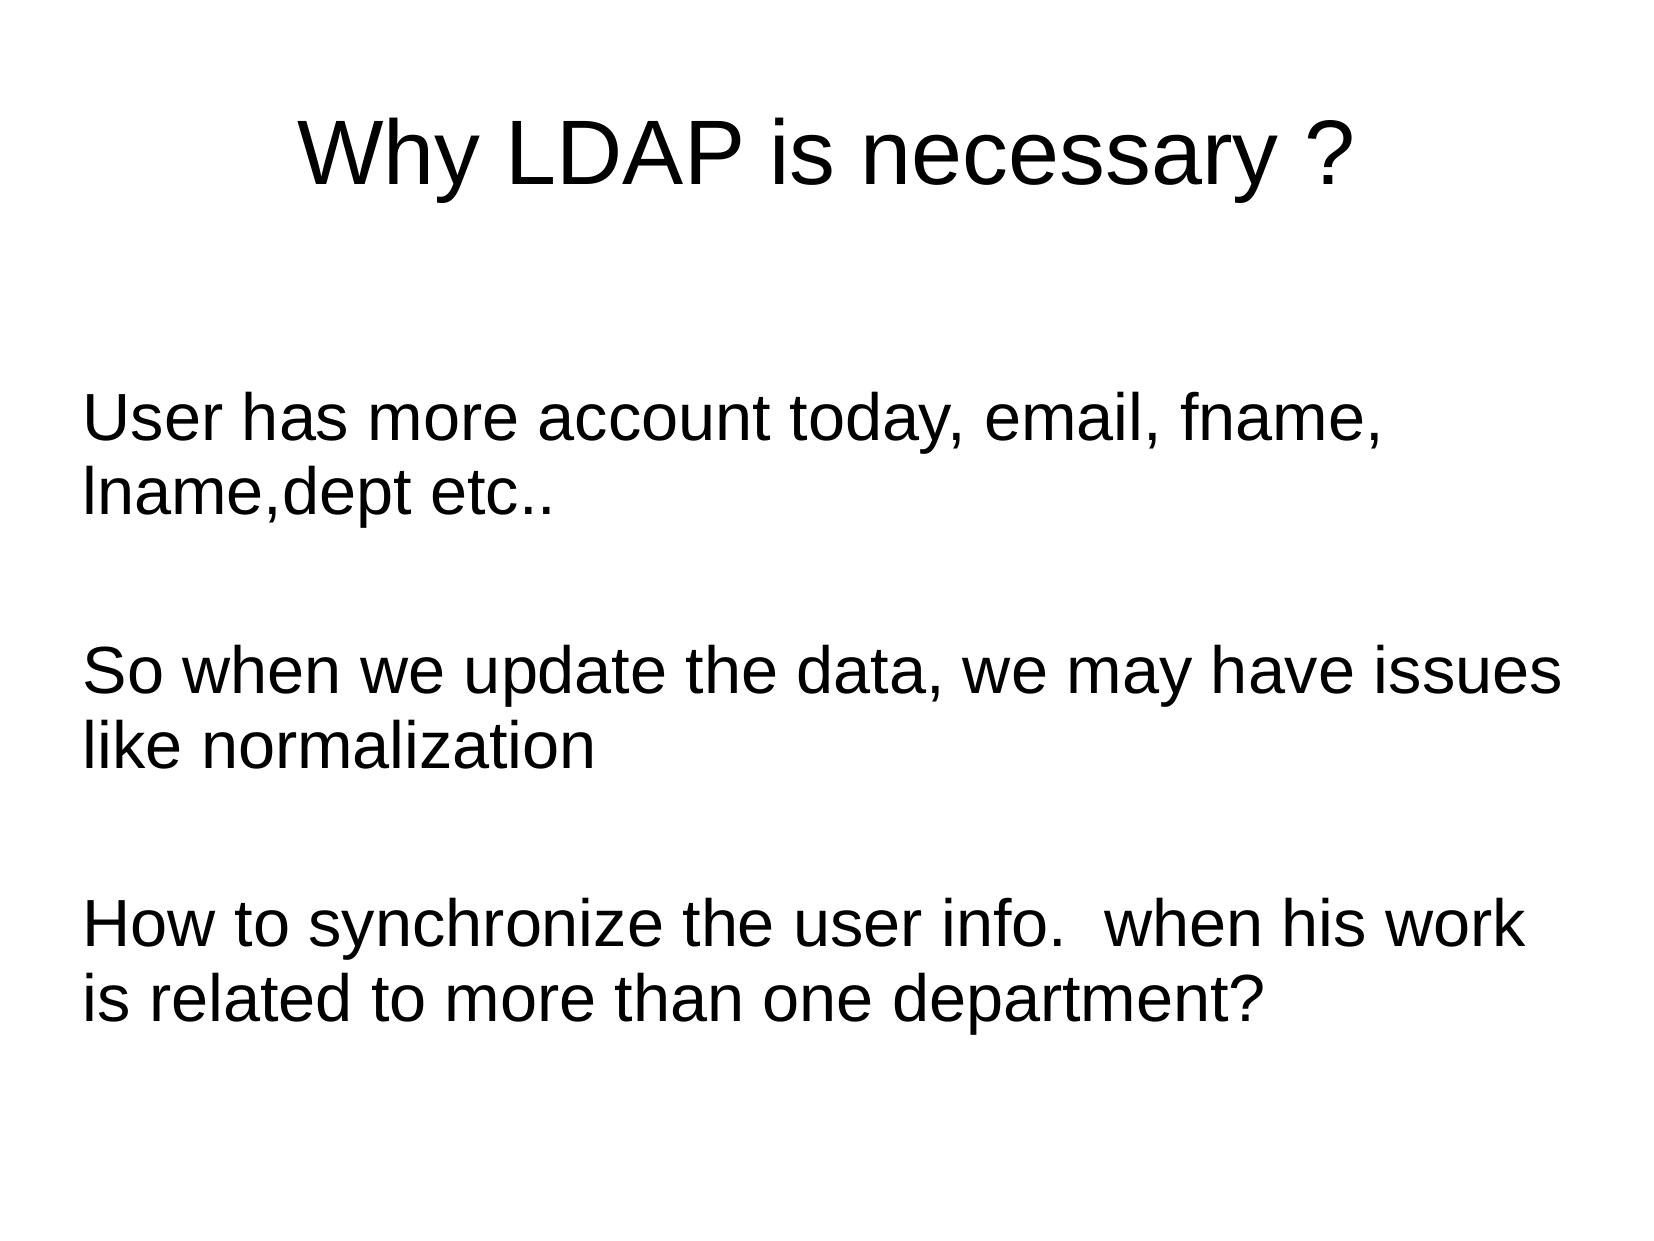

# Why LDAP is necessary ?
User has more account today, email, fname, lname,dept etc..
So when we update the data, we may have issues like normalization
How to synchronize the user info. when his work is related to more than one department?